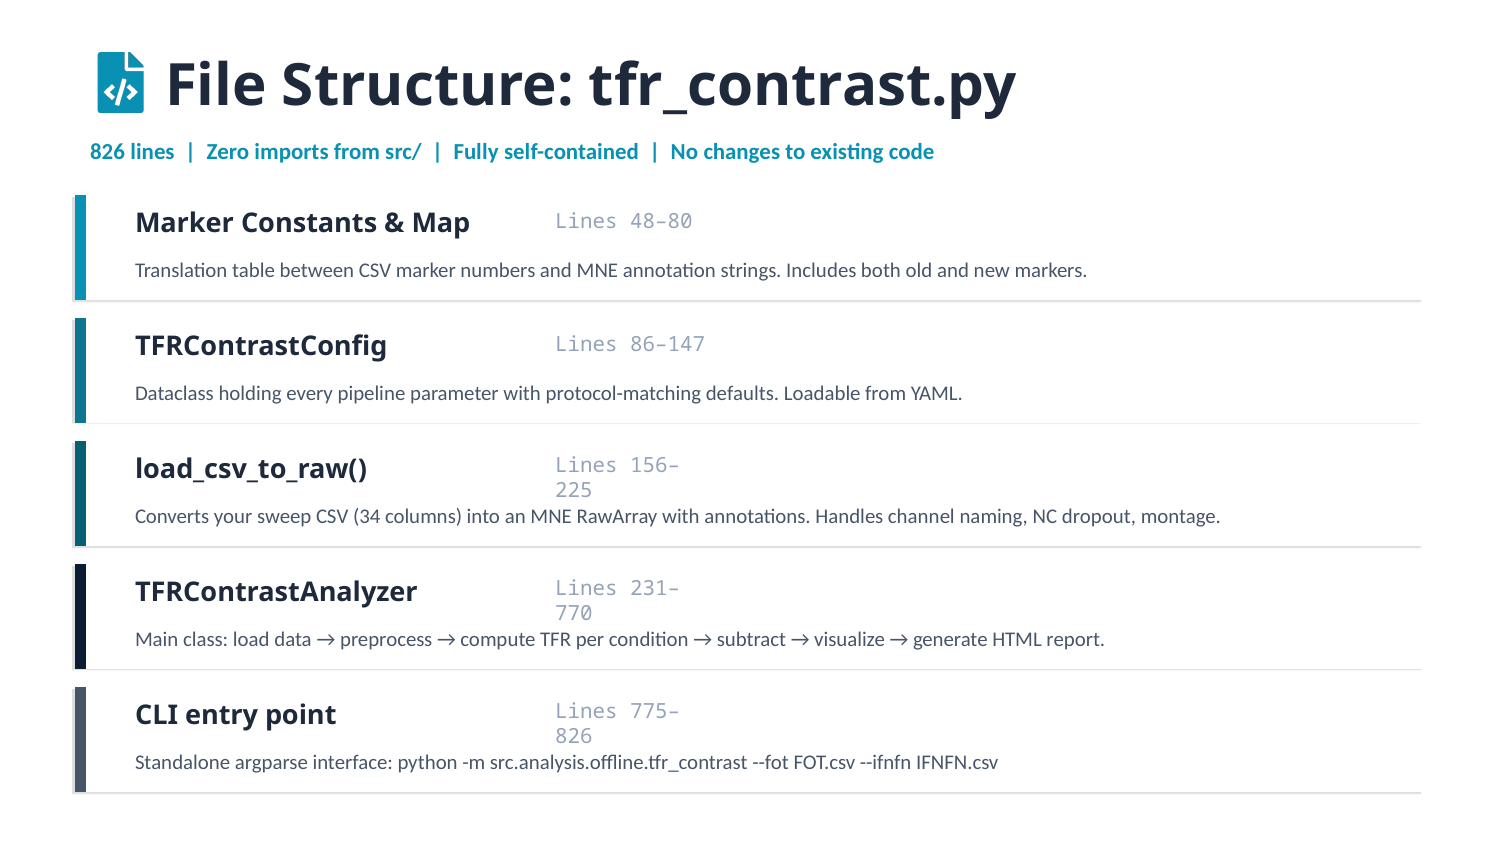

File Structure: tfr_contrast.py
826 lines | Zero imports from src/ | Fully self-contained | No changes to existing code
Marker Constants & Map
Lines 48–80
Translation table between CSV marker numbers and MNE annotation strings. Includes both old and new markers.
TFRContrastConfig
Lines 86–147
Dataclass holding every pipeline parameter with protocol-matching defaults. Loadable from YAML.
load_csv_to_raw()
Lines 156–225
Converts your sweep CSV (34 columns) into an MNE RawArray with annotations. Handles channel naming, NC dropout, montage.
TFRContrastAnalyzer
Lines 231–770
Main class: load data → preprocess → compute TFR per condition → subtract → visualize → generate HTML report.
CLI entry point
Lines 775–826
Standalone argparse interface: python -m src.analysis.offline.tfr_contrast --fot FOT.csv --ifnfn IFNFN.csv